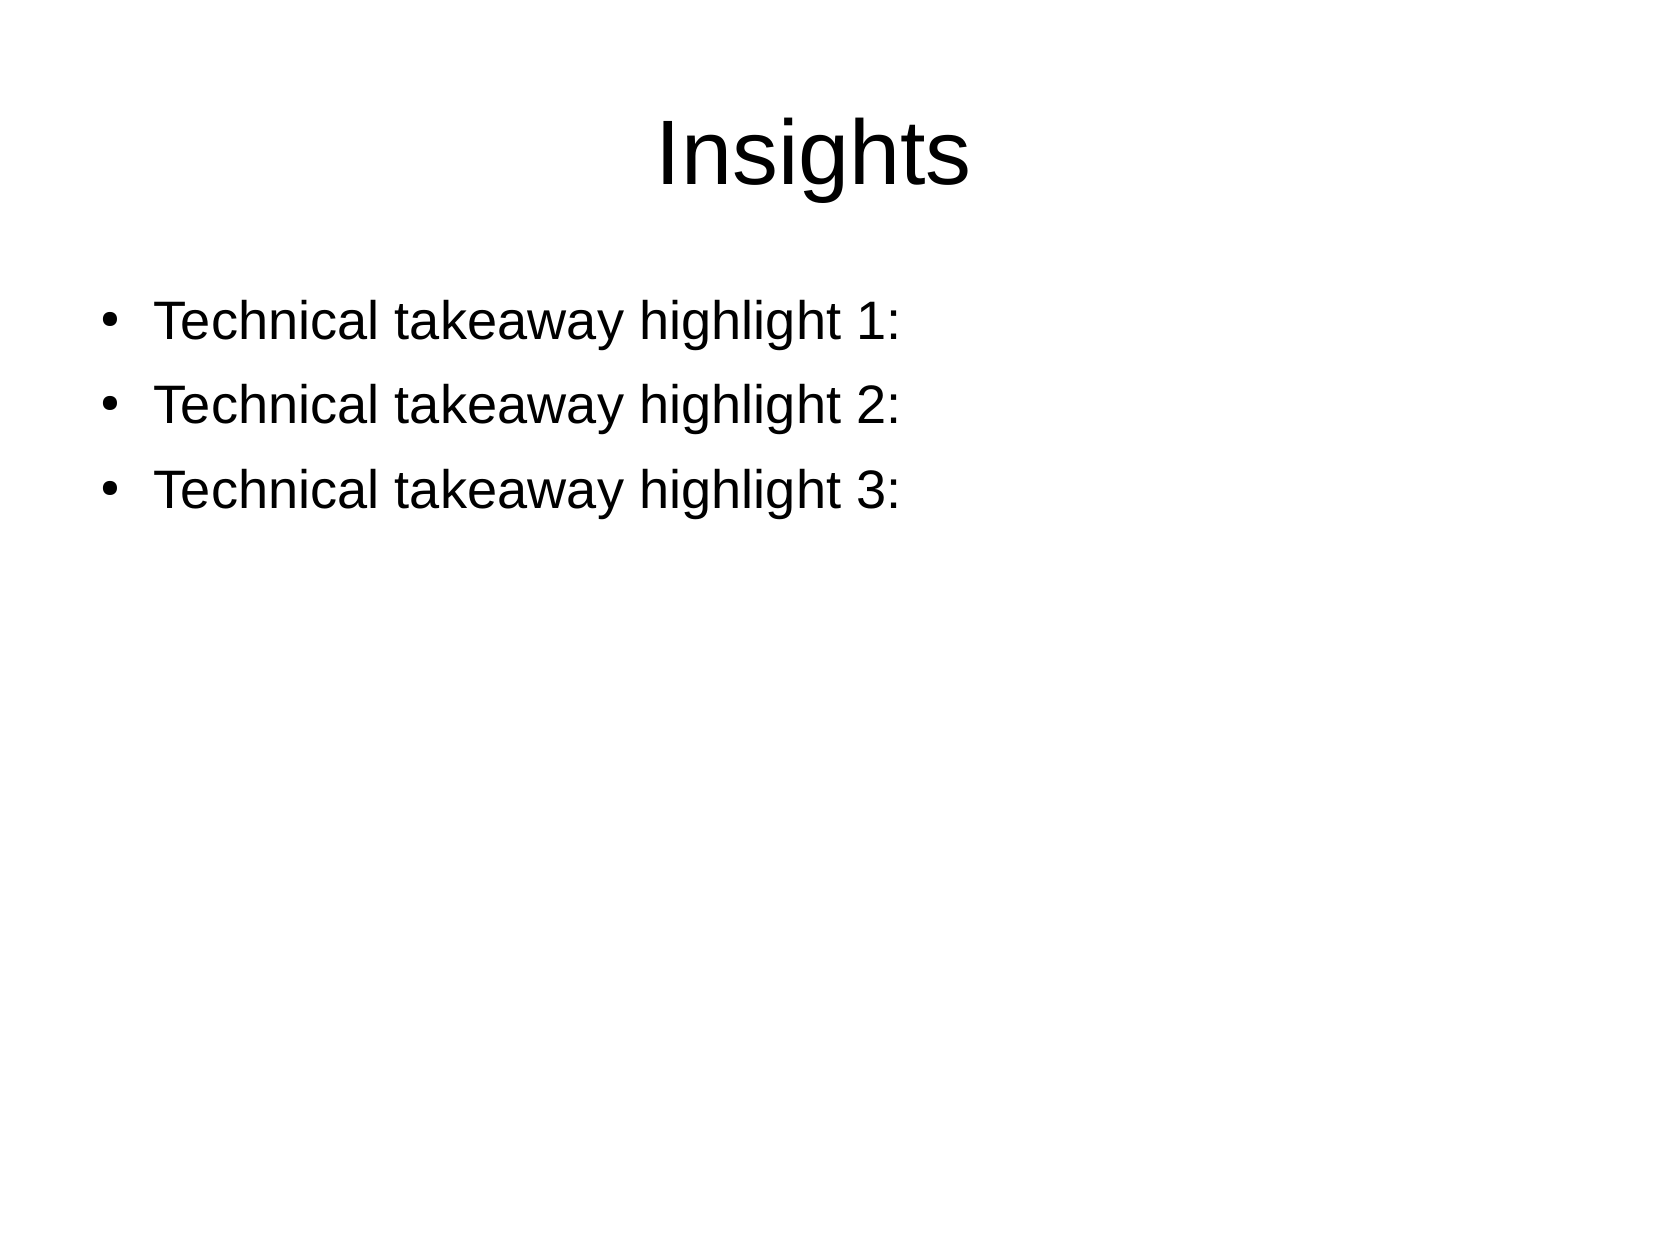

# Insights
Technical takeaway highlight 1:
Technical takeaway highlight 2:
Technical takeaway highlight 3: